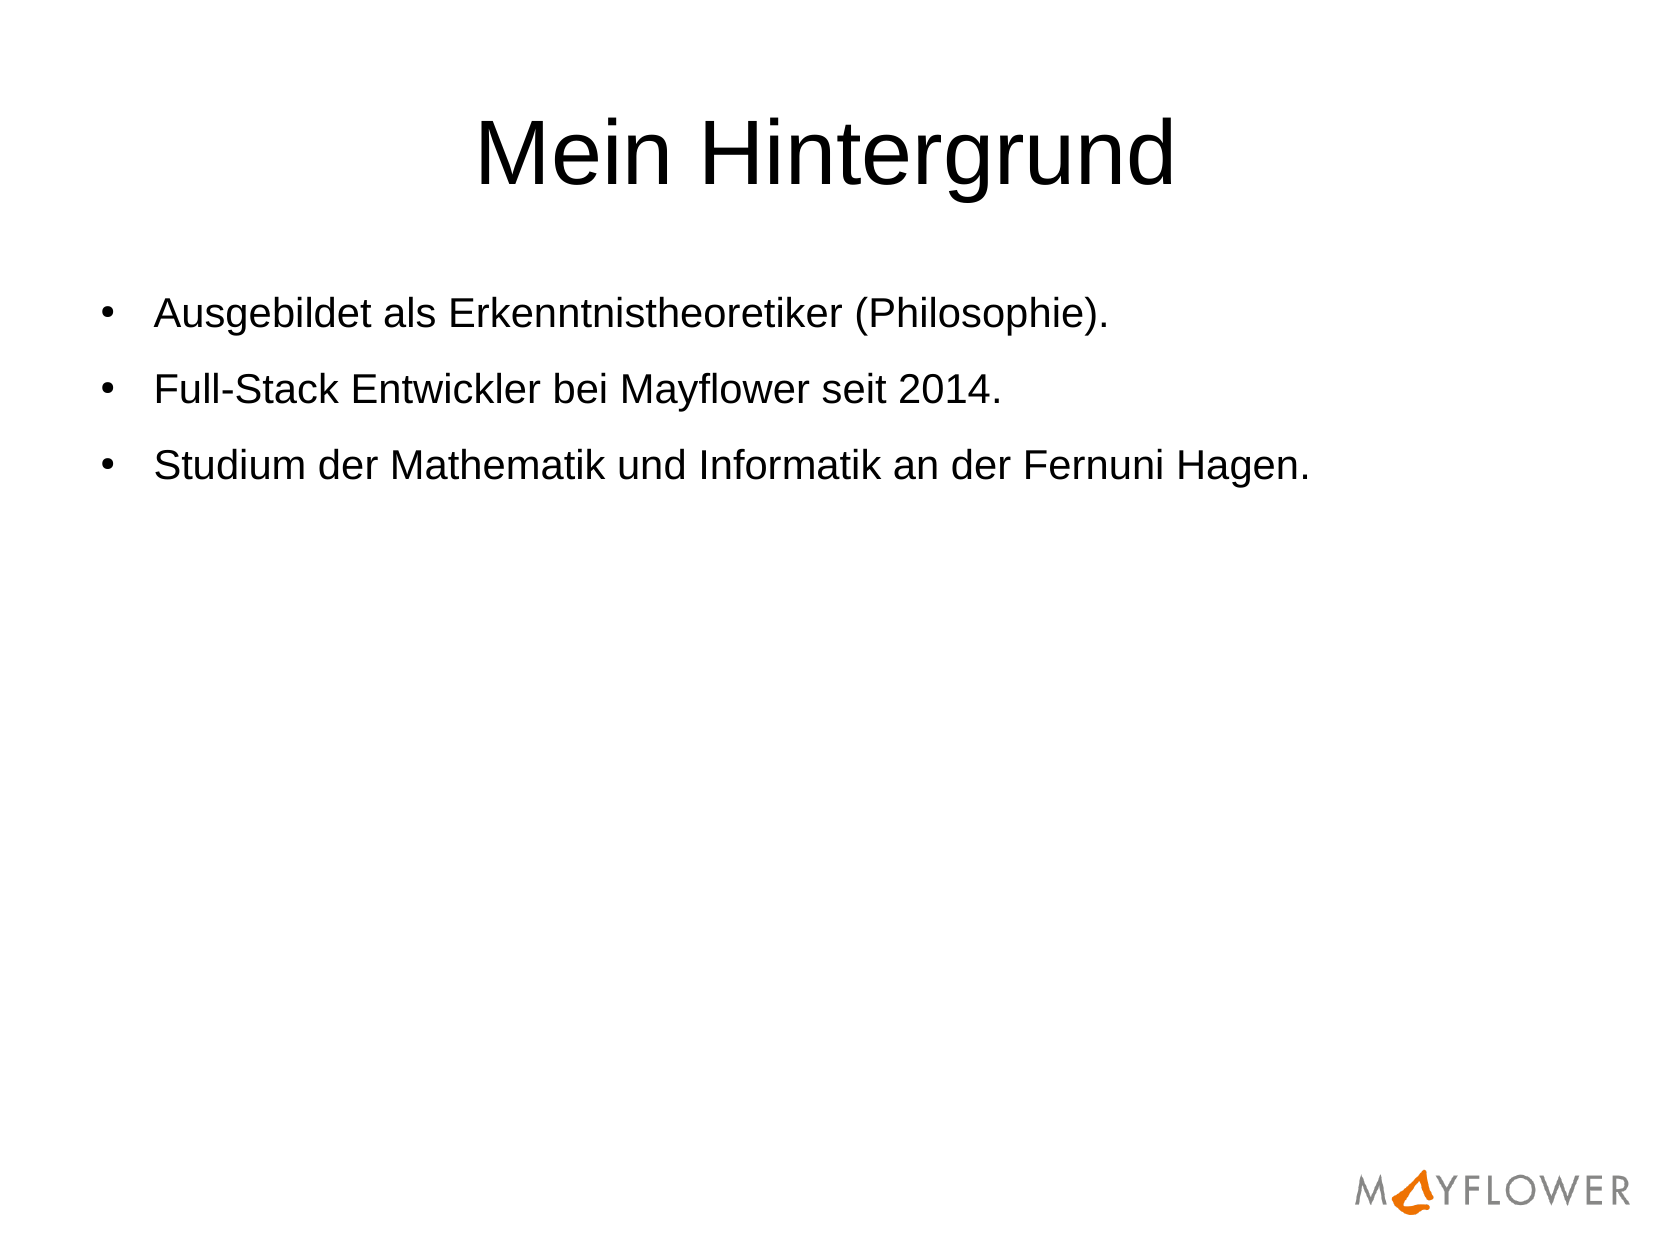

# Mein Hintergrund
Ausgebildet als Erkenntnistheoretiker (Philosophie).
Full-Stack Entwickler bei Mayflower seit 2014.
Studium der Mathematik und Informatik an der Fernuni Hagen.